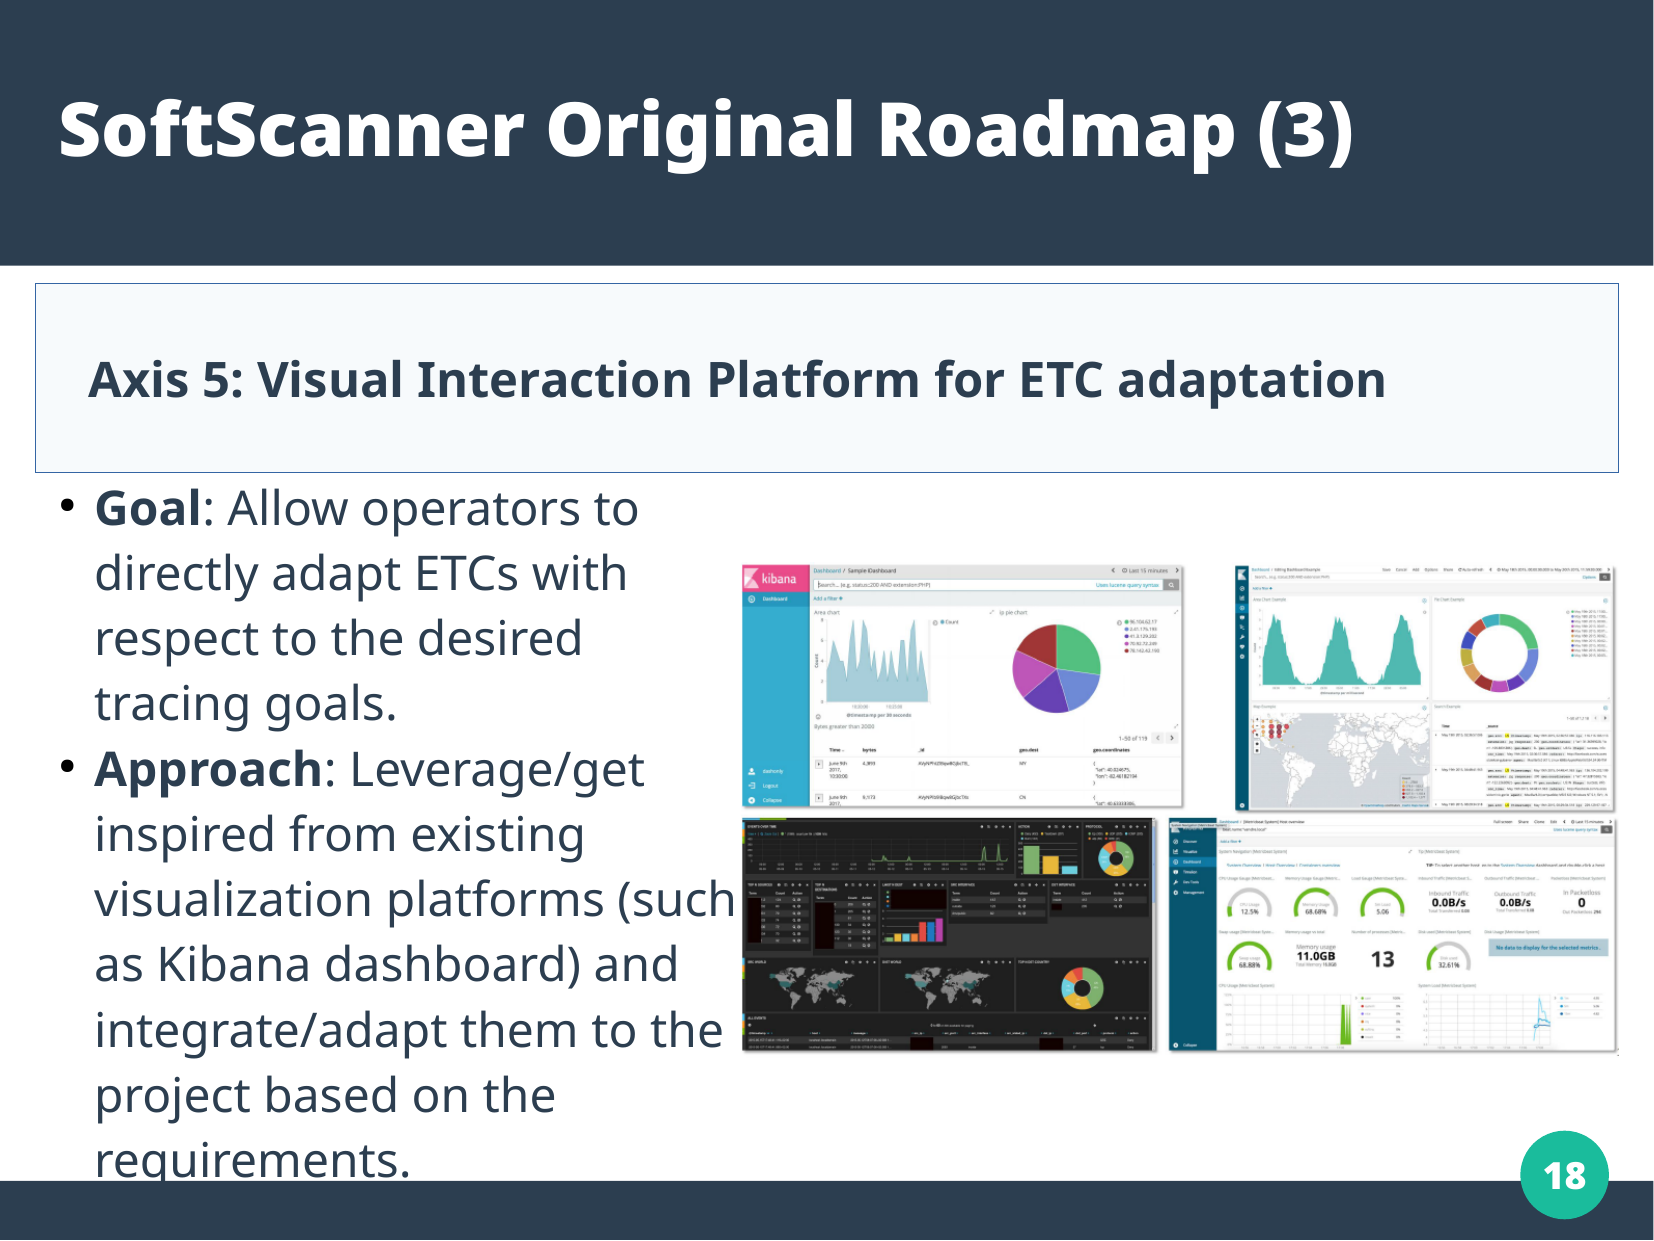

# SoftScanner Original Roadmap (3)
Axis 5: Visual Interaction Platform for ETC adaptation
Goal: Allow operators to directly adapt ETCs with respect to the desired tracing goals.
Approach: Leverage/get inspired from existing visualization platforms (such as Kibana dashboard) and integrate/adapt them to the project based on the requirements.
18